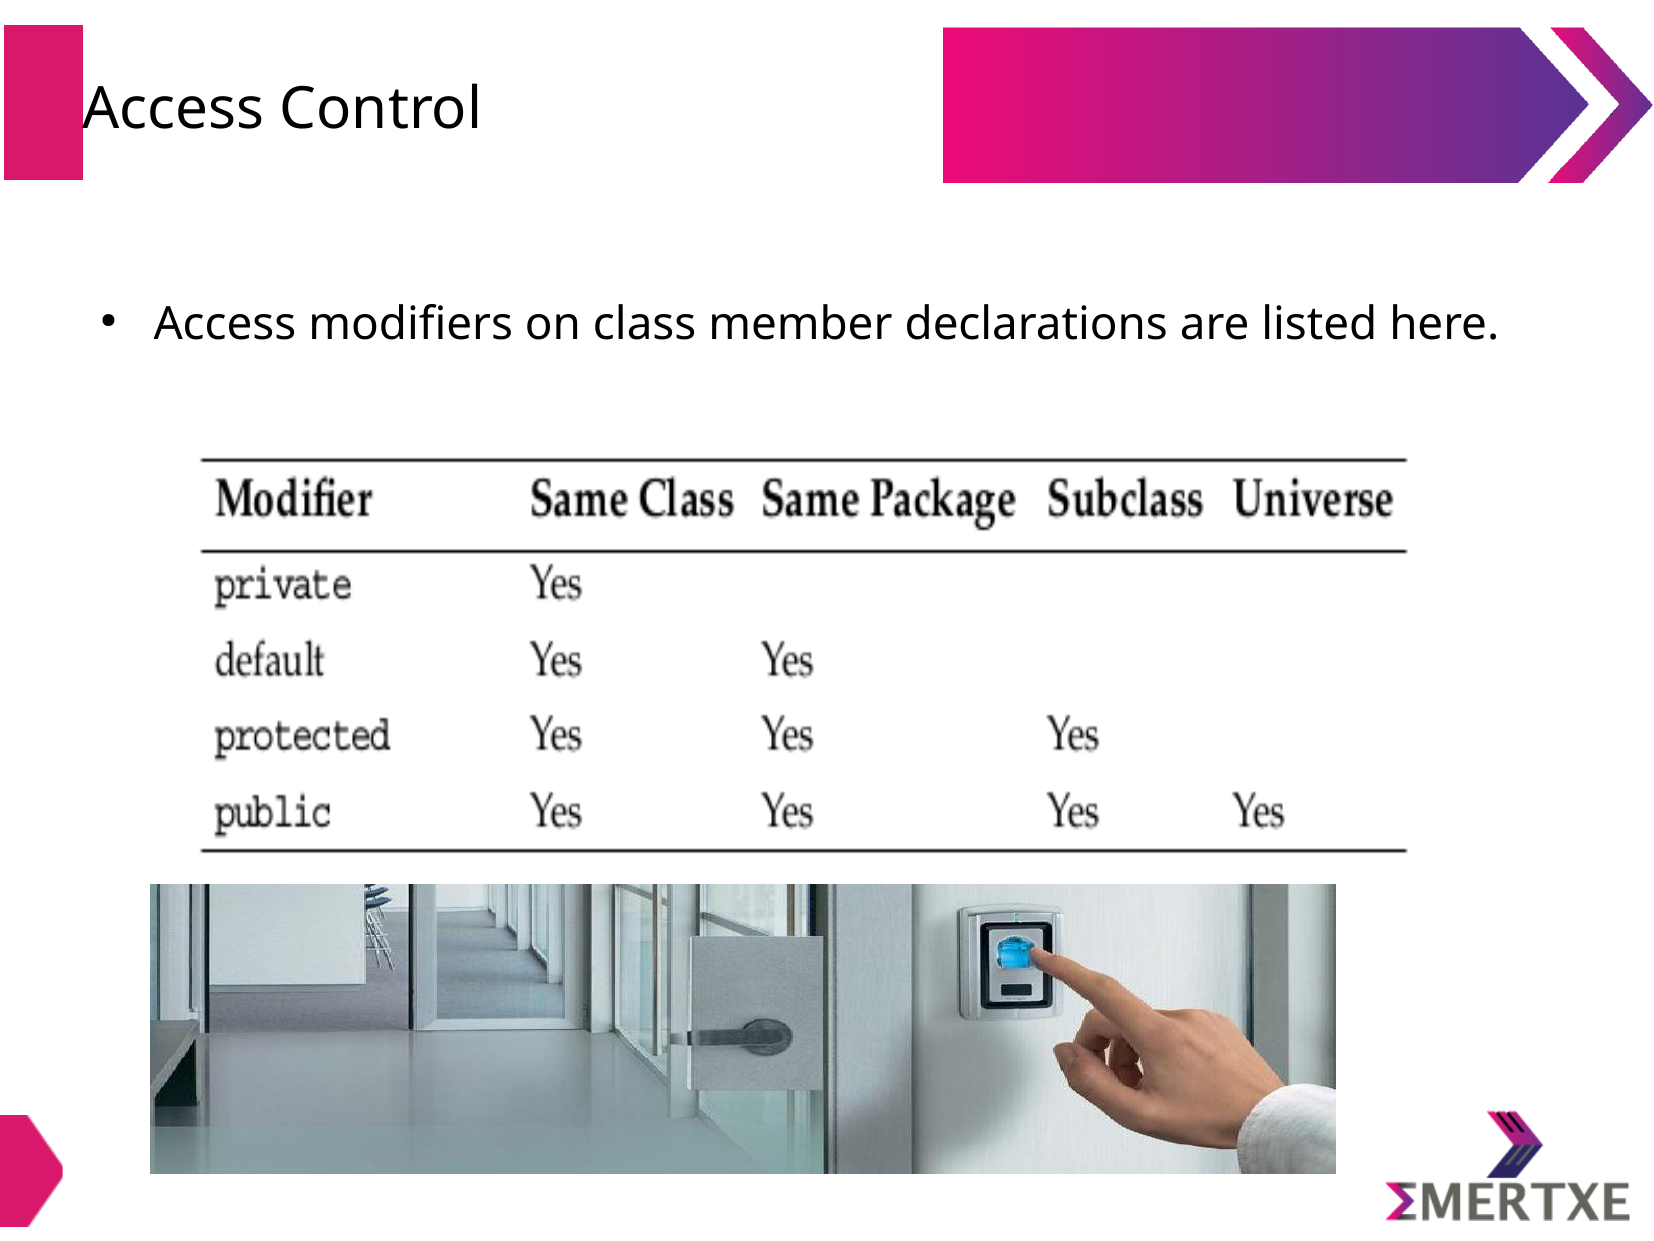

# Access Control
Access modifiers on class member declarations are listed here.